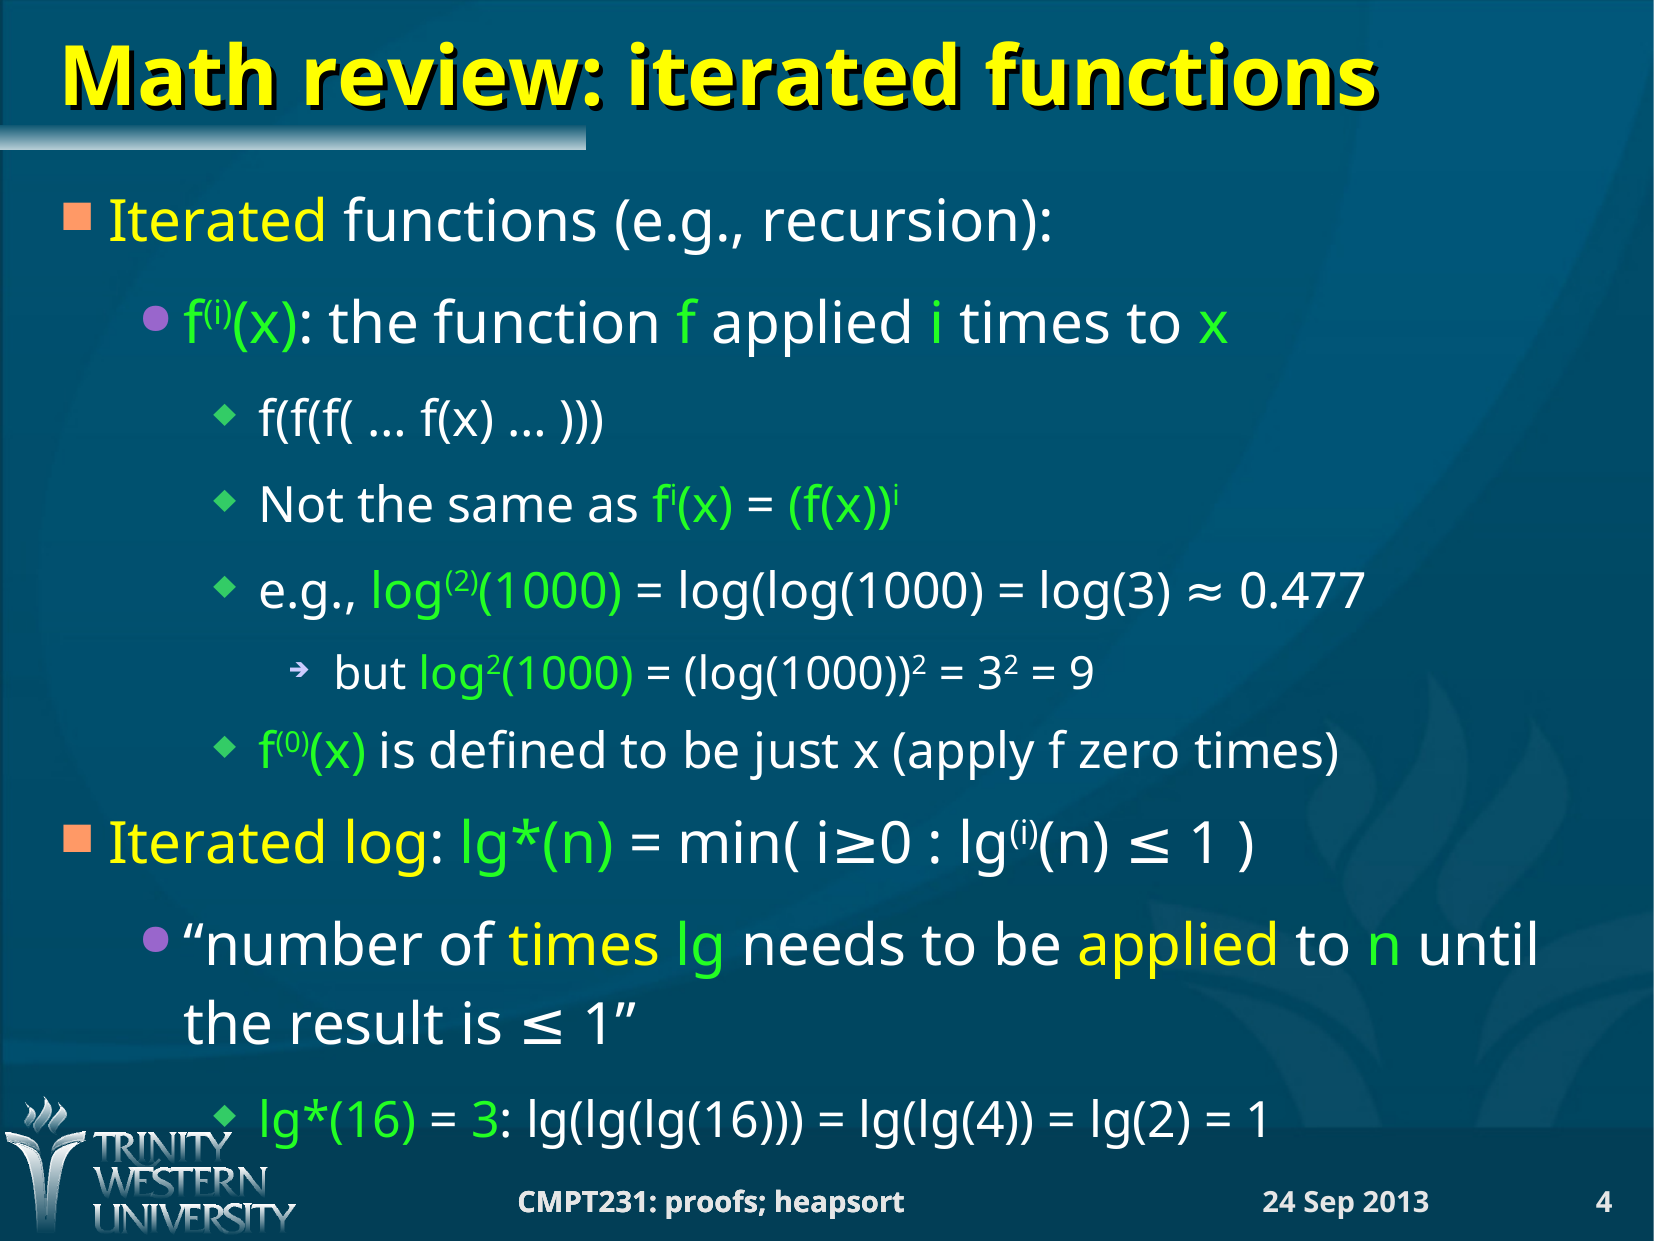

# Math review: iterated functions
Iterated functions (e.g., recursion):
f(i)(x): the function f applied i times to x
f(f(f( … f(x) … )))
Not the same as fi(x) = (f(x))i
e.g., log(2)(1000) = log(log(1000) = log(3) ≈ 0.477
but log2(1000) = (log(1000))2 = 32 = 9
f(0)(x) is defined to be just x (apply f zero times)
Iterated log: lg*(n) = min( i≥0 : lg(i)(n) ≤ 1 )
“number of times lg needs to be applied to n until the result is ≤ 1”
lg*(16) = 3: lg(lg(lg(16))) = lg(lg(4)) = lg(2) = 1
CMPT231: proofs; heapsort
24 Sep 2013
4